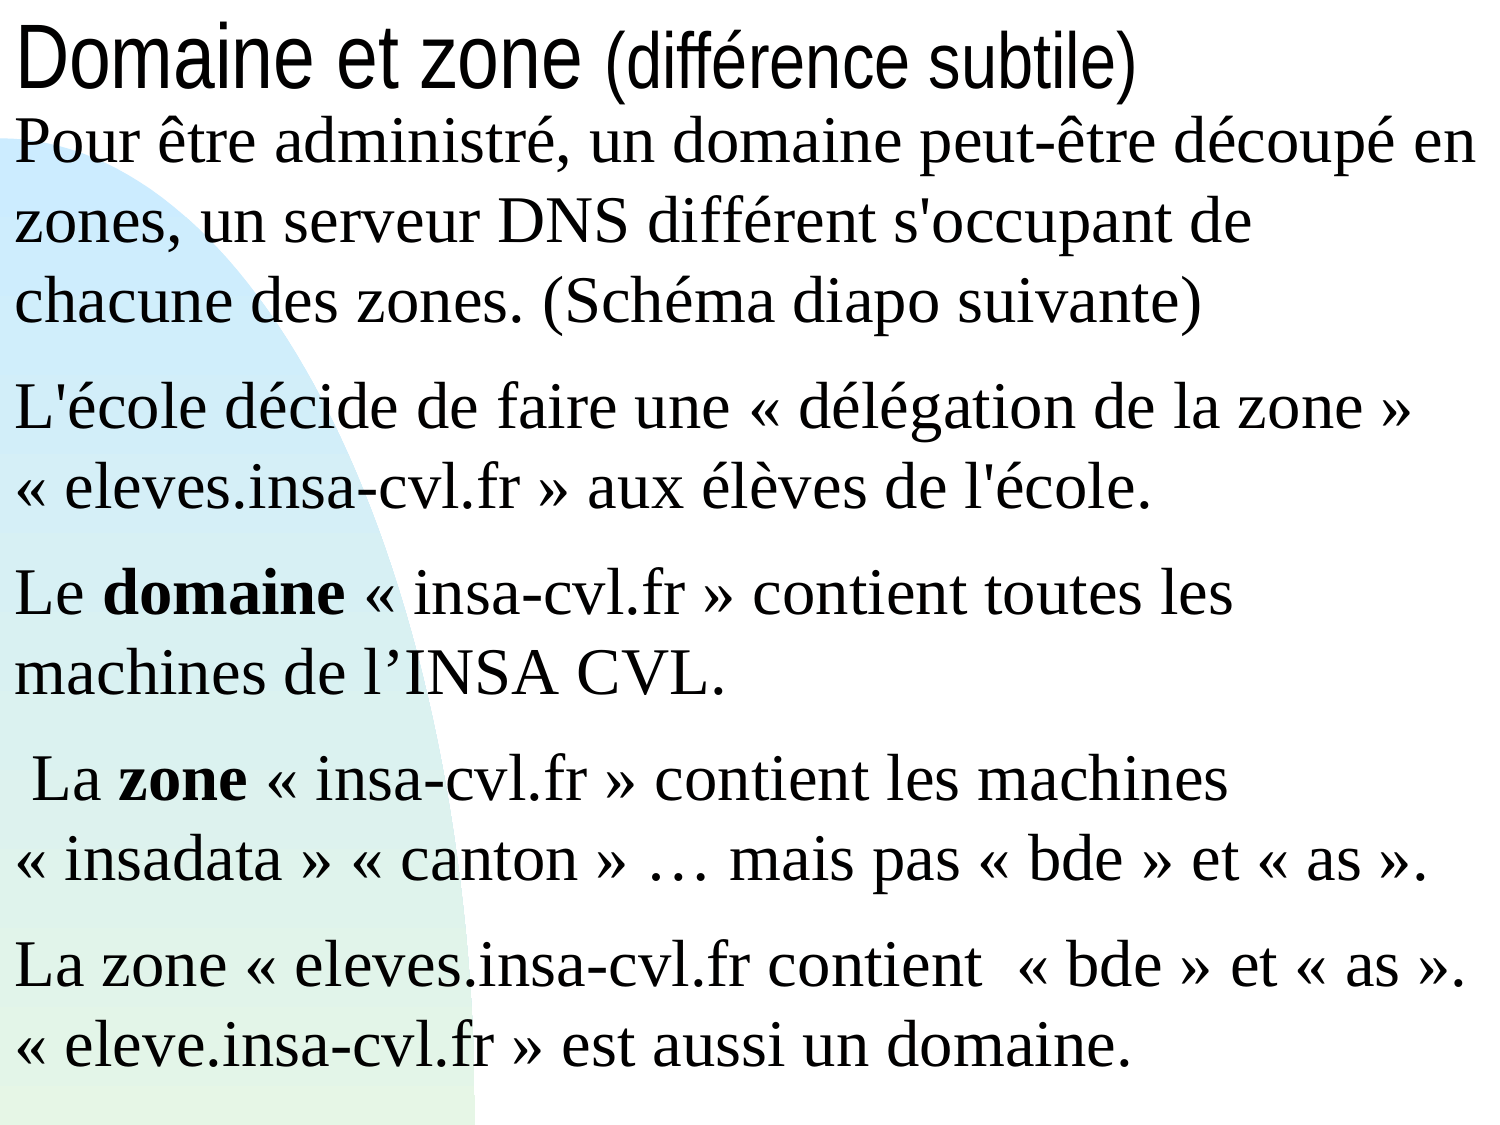

# Domaine et zone (différence subtile)
Pour être administré, un domaine peut-être découpé en zones, un serveur DNS différent s'occupant de chacune des zones. (Schéma diapo suivante)
L'école décide de faire une « délégation de la zone » « eleves.insa-cvl.fr » aux élèves de l'école.
Le domaine « insa-cvl.fr » contient toutes les machines de l’INSA CVL.
 La zone « insa-cvl.fr » contient les machines « insadata » « canton » … mais pas « bde » et « as ».
La zone « eleves.insa-cvl.fr contient « bde » et « as ». « eleve.insa-cvl.fr » est aussi un domaine.